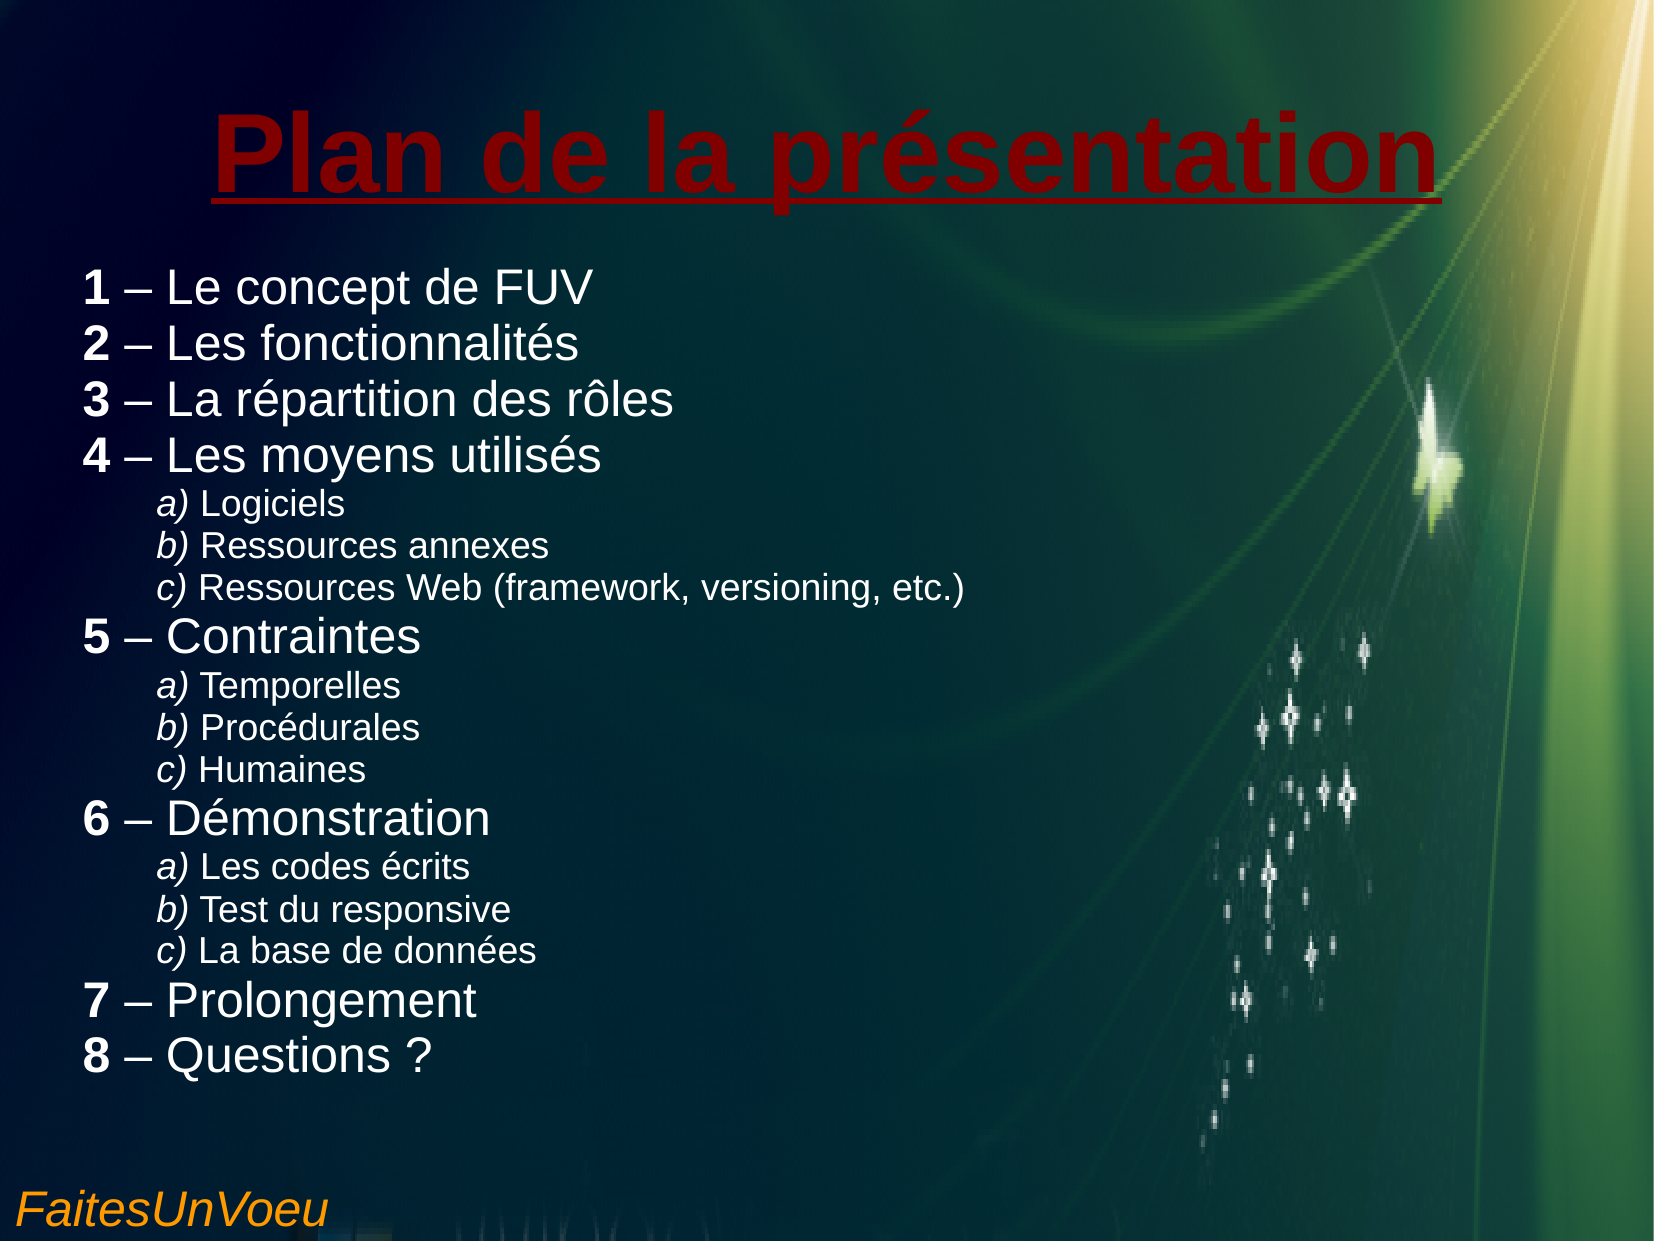

# Plan de la présentation
1 – Le concept de FUV
2 – Les fonctionnalités
3 – La répartition des rôles
4 – Les moyens utilisés
	a) Logiciels
	b) Ressources annexes
	c) Ressources Web (framework, versioning, etc.)
5 – Contraintes
	a) Temporelles
	b) Procédurales
	c) Humaines
6 – Démonstration
	a) Les codes écrits
	b) Test du responsive
	c) La base de données
7 – Prolongement
8 – Questions ?
FaitesUnVoeu